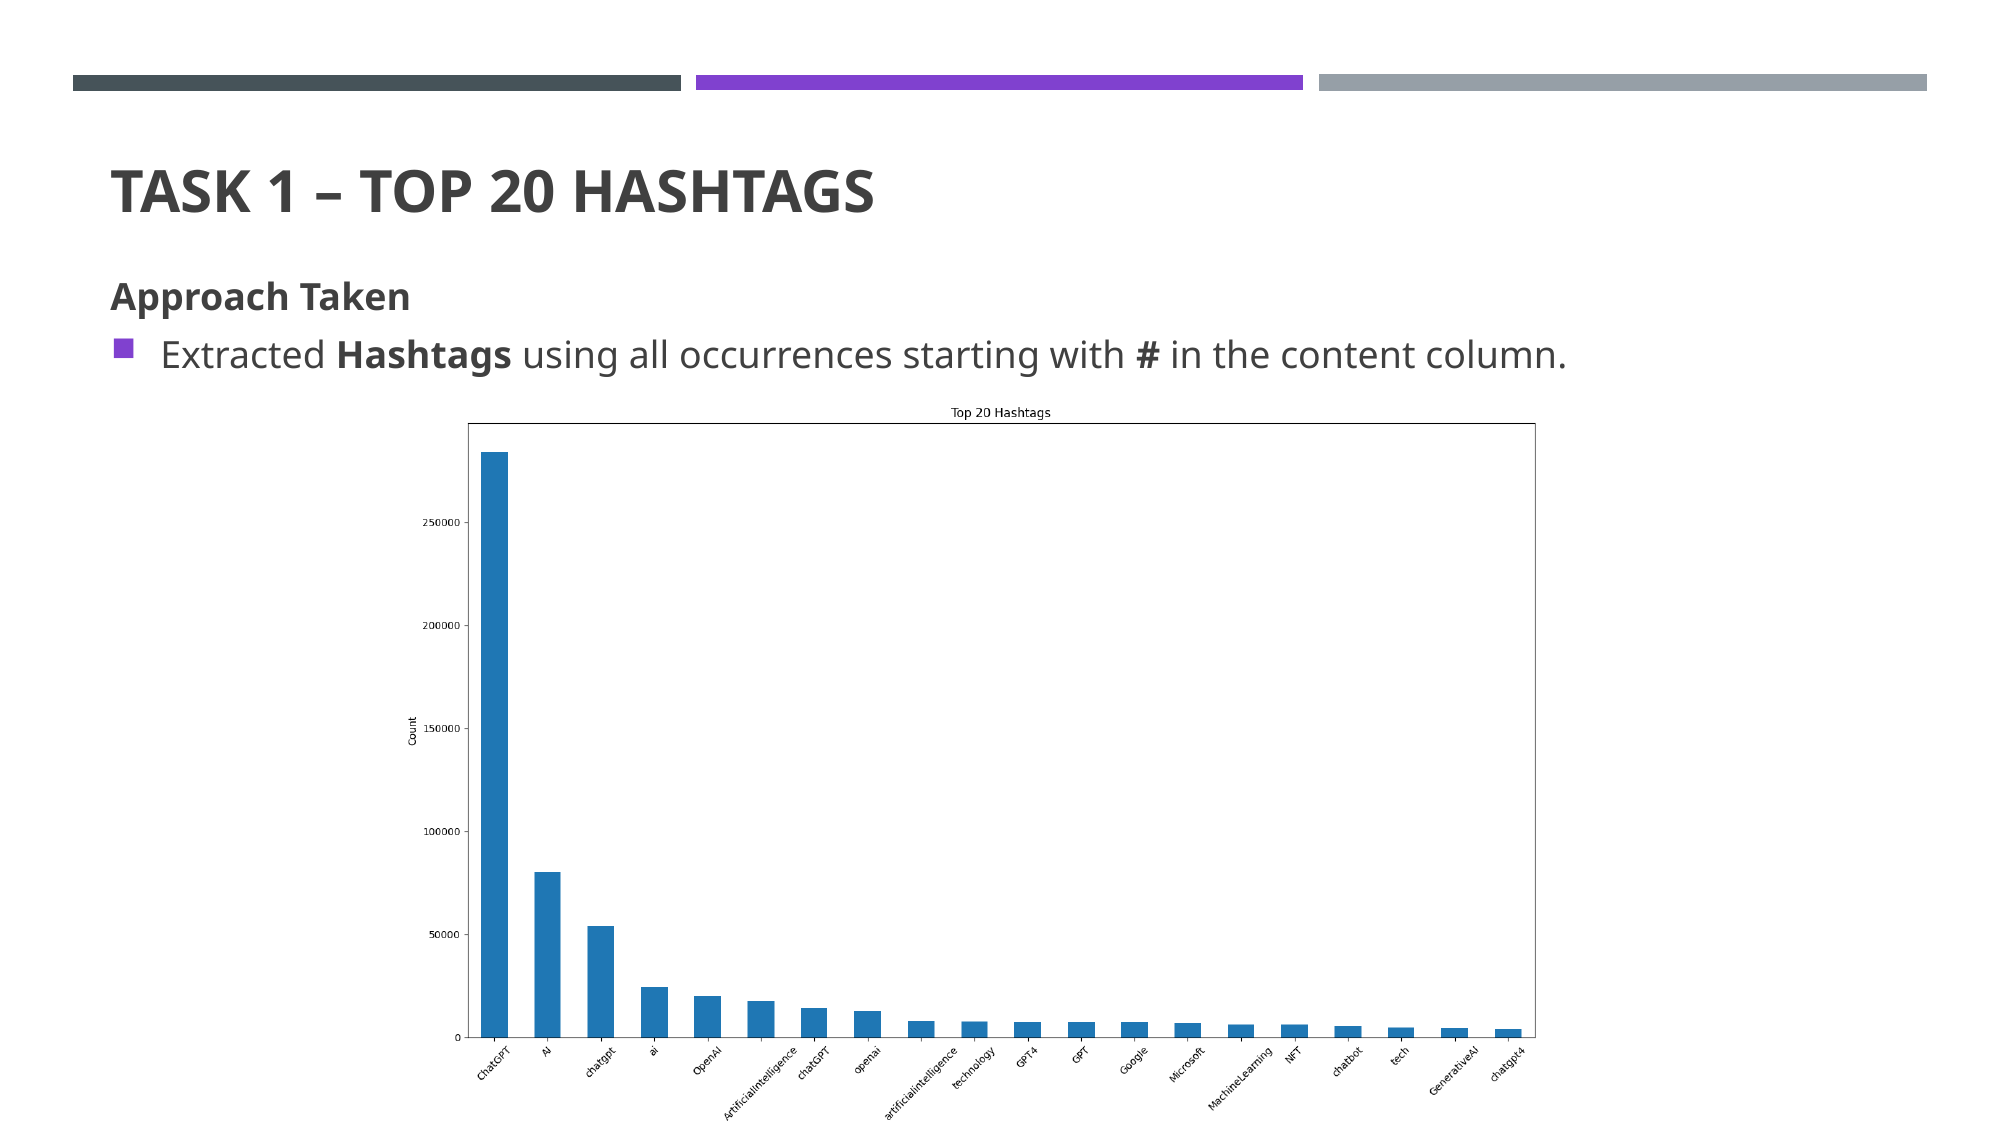

# Task 1 – top 20 hasHtags
Approach Taken
Extracted Hashtags using all occurrences starting with # in the content column.